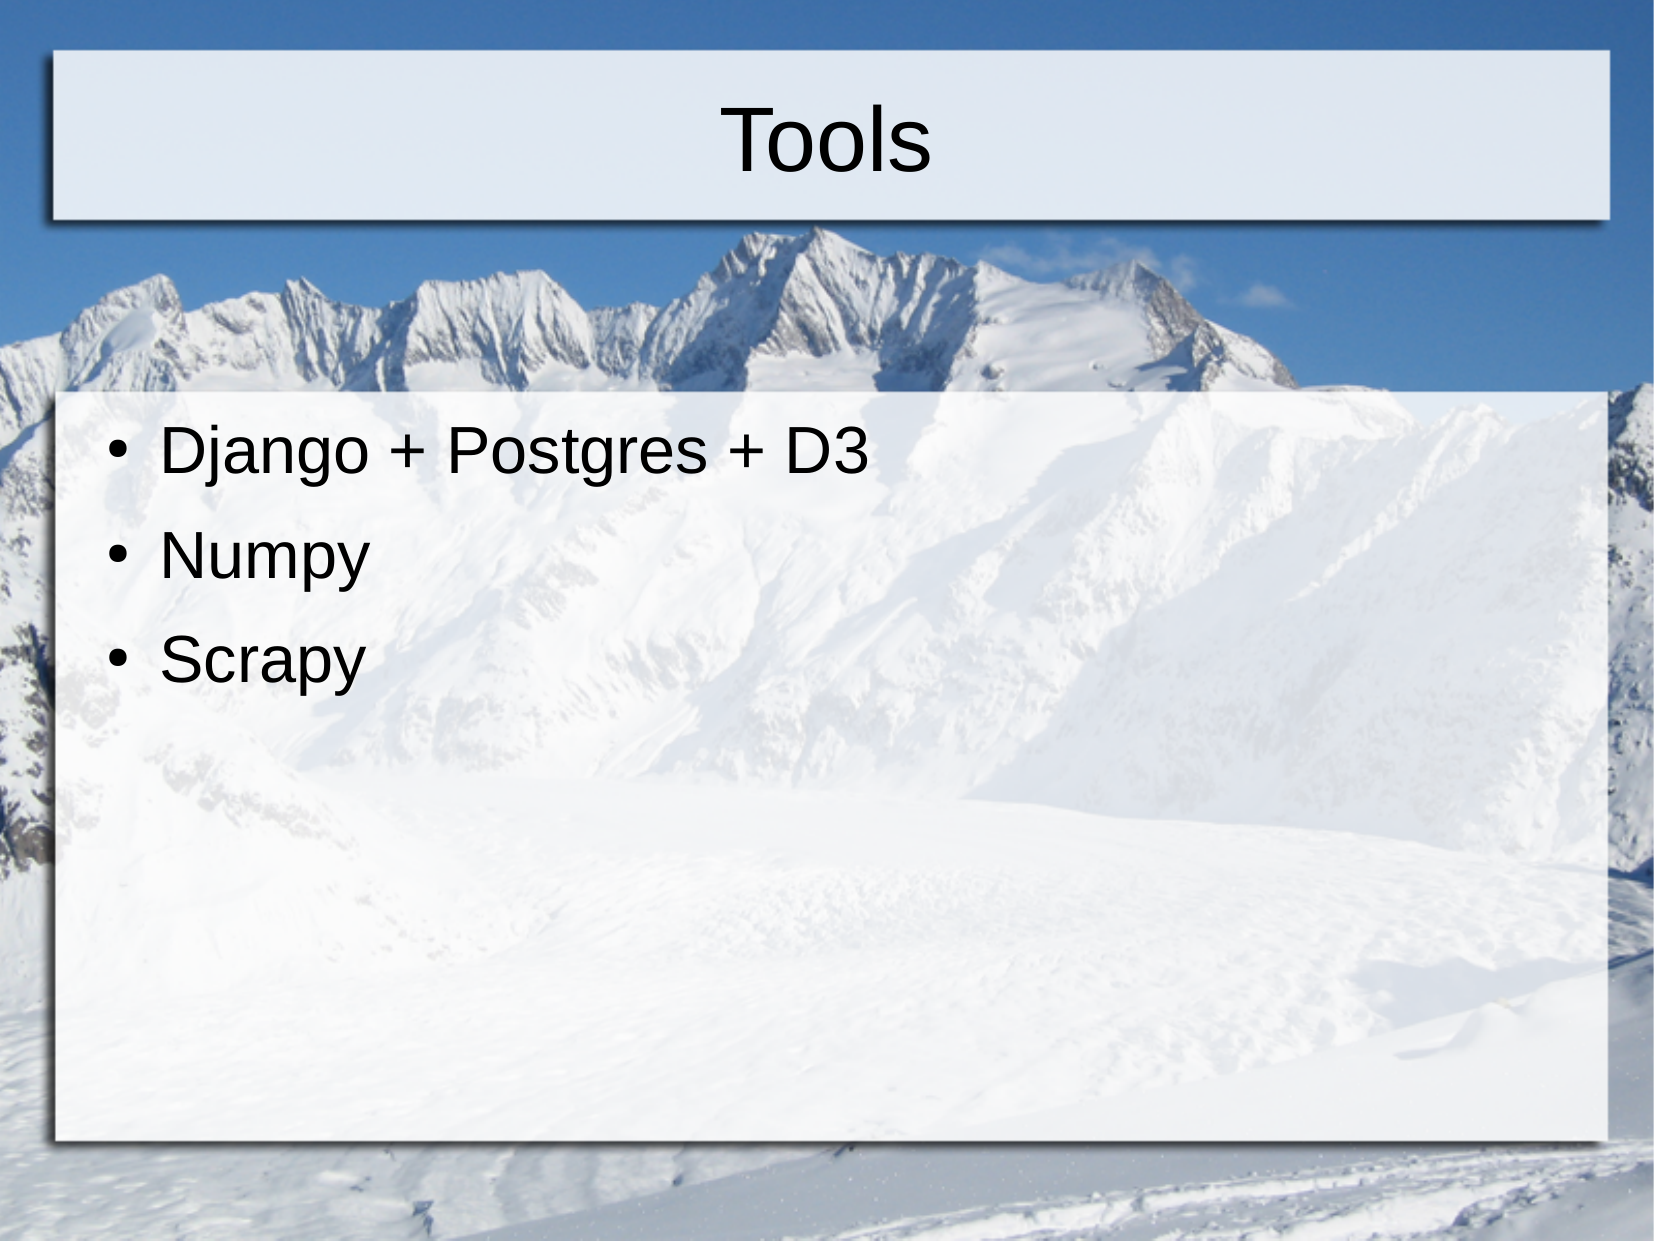

# Tools
Django + Postgres + D3
Numpy
Scrapy